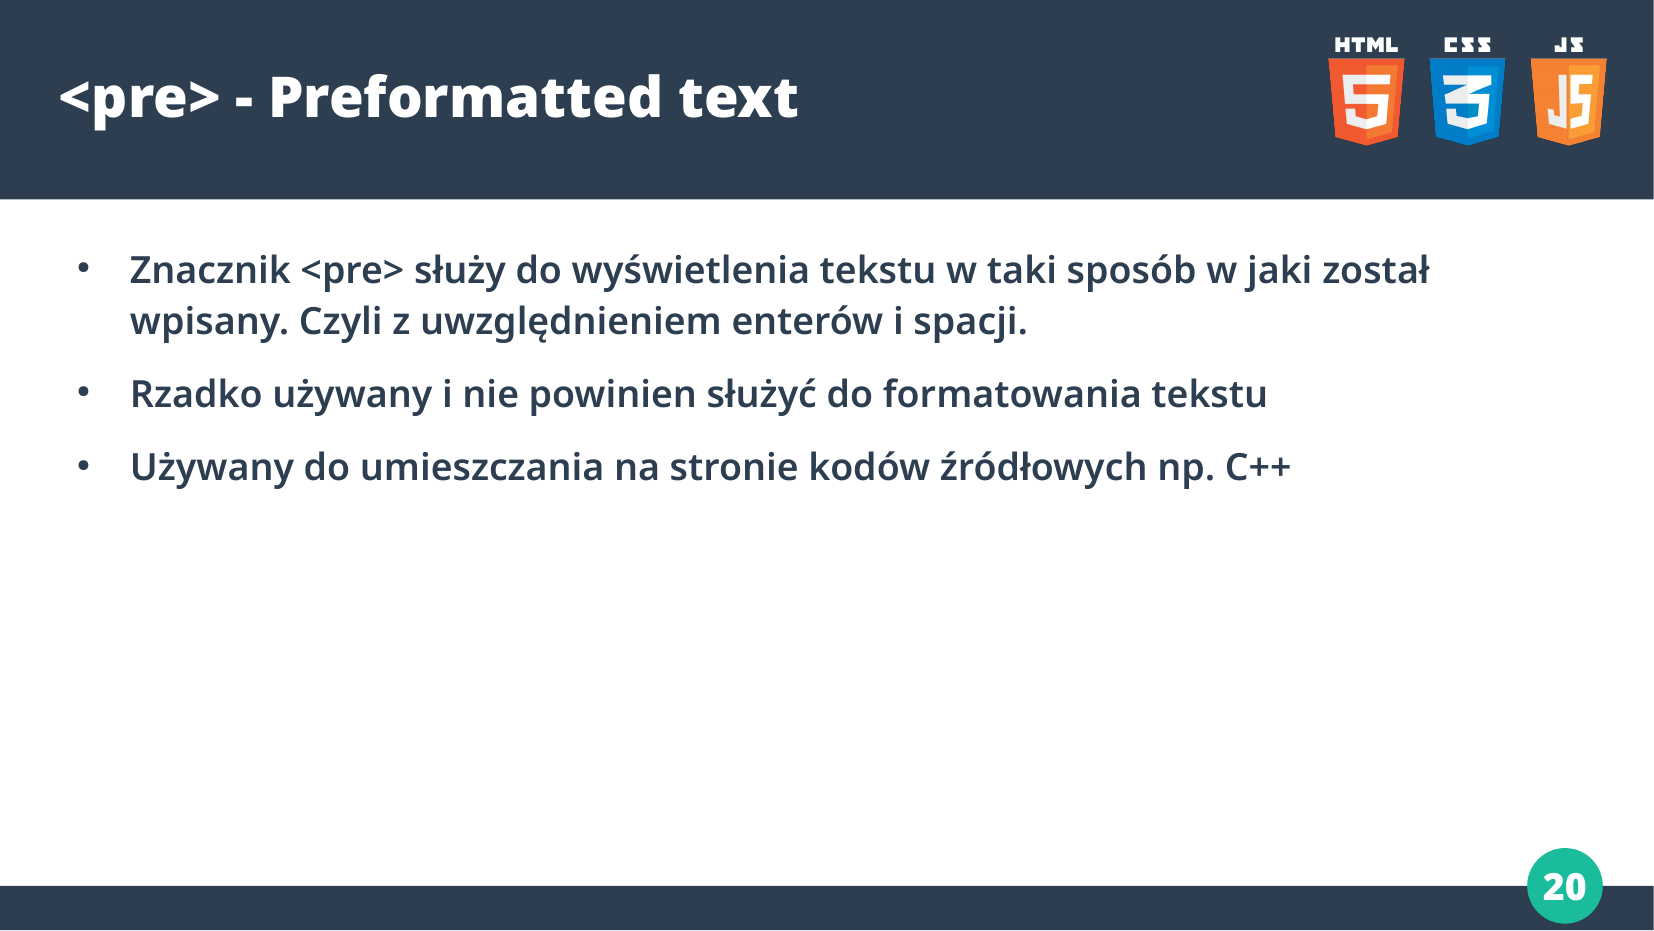

# <pre> - Preformatted text
Znacznik <pre> służy do wyświetlenia tekstu w taki sposób w jaki został wpisany. Czyli z uwzględnieniem enterów i spacji.
Rzadko używany i nie powinien służyć do formatowania tekstu
Używany do umieszczania na stronie kodów źródłowych np. C++